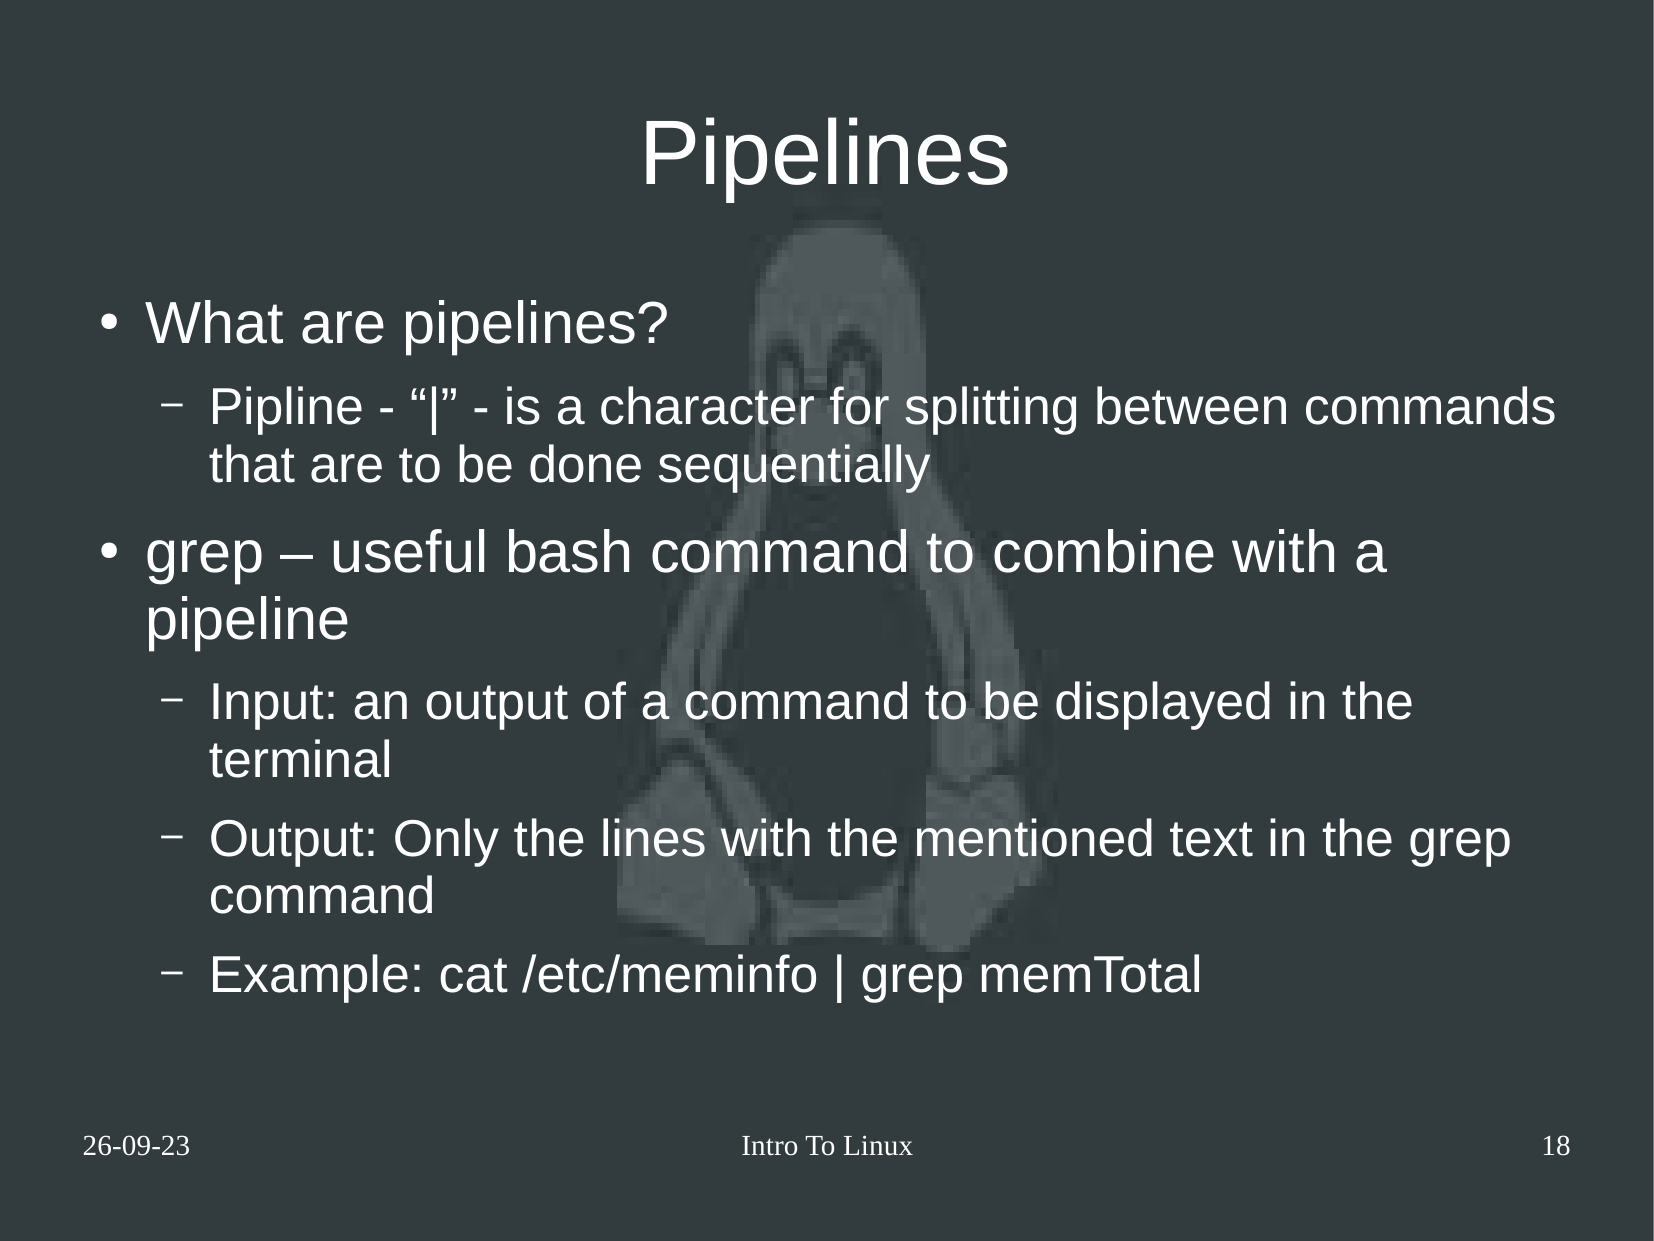

# Pipelines
What are pipelines?
Pipline - “|” - is a character for splitting between commands that are to be done sequentially
grep – useful bash command to combine with a pipeline
Input: an output of a command to be displayed in the terminal
Output: Only the lines with the mentioned text in the grep command
Example: cat /etc/meminfo | grep memTotal
Intro To Linux
18